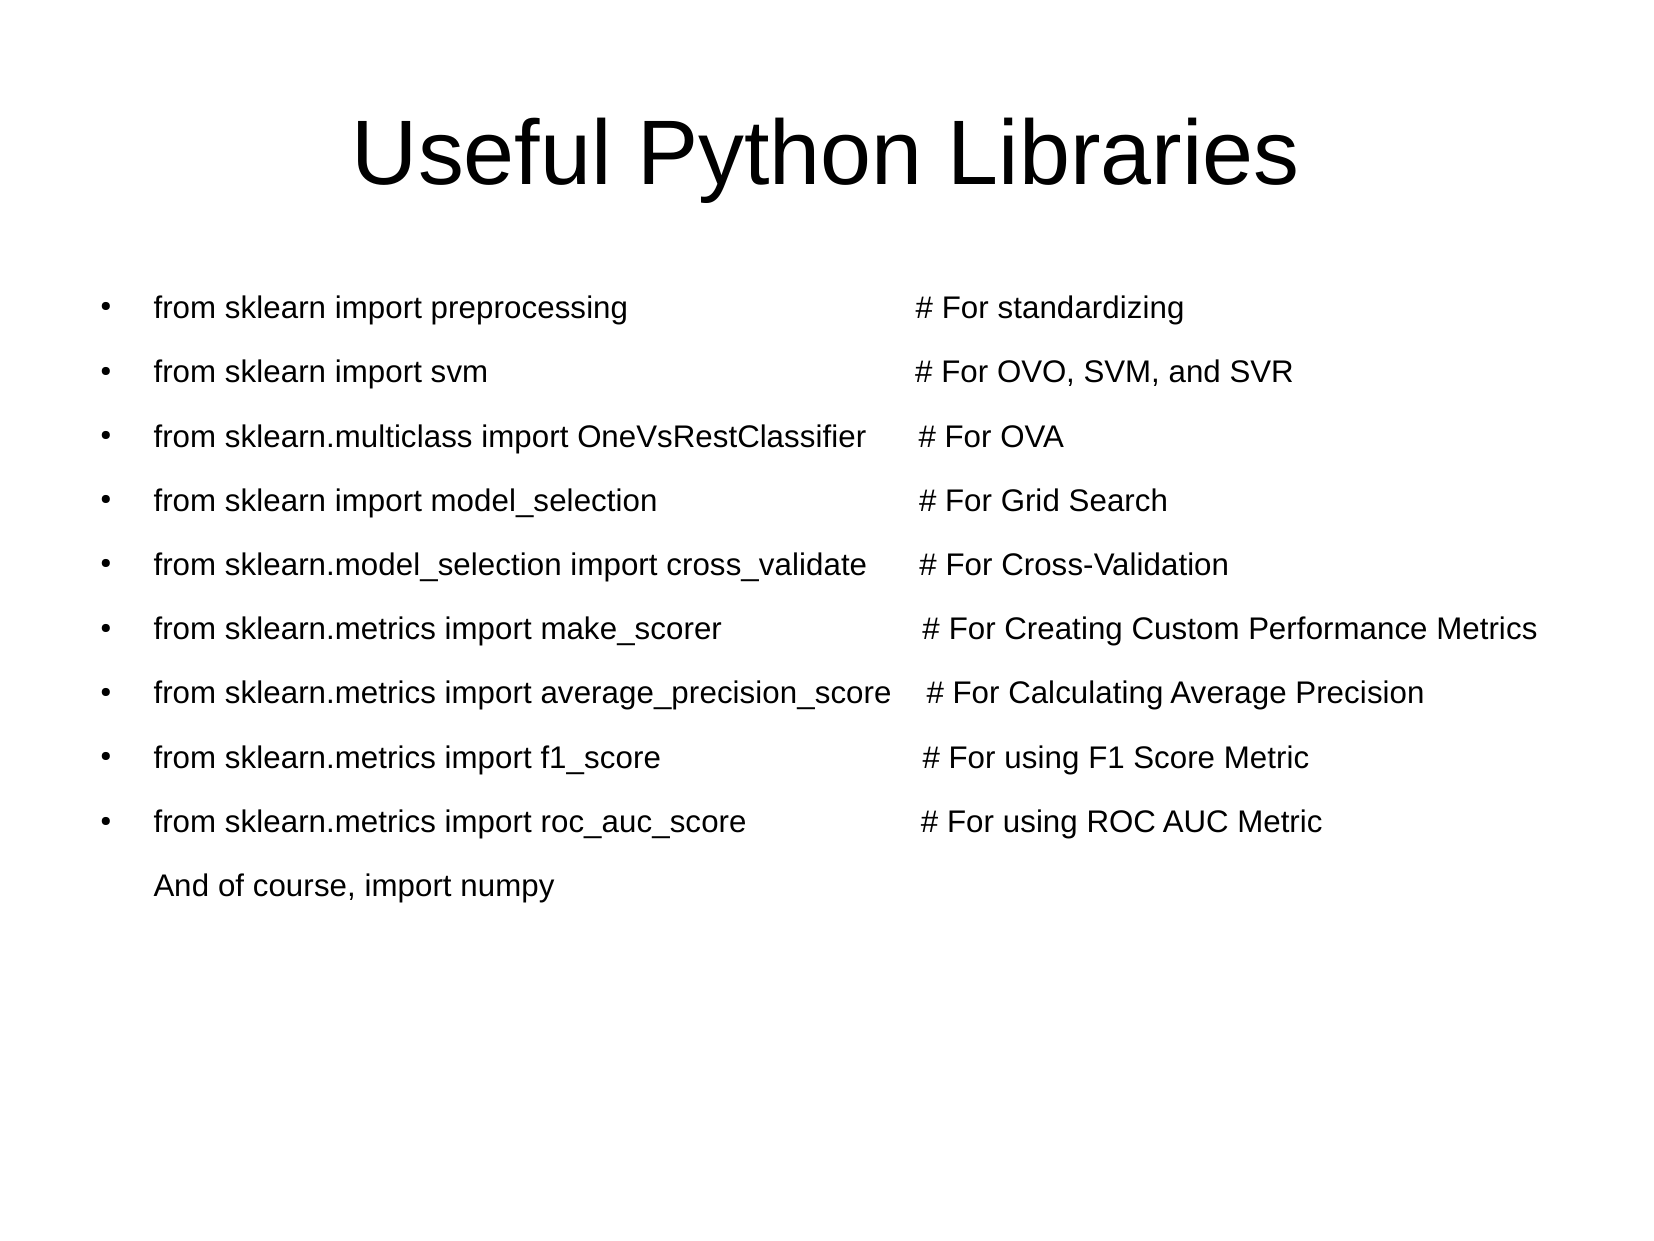

# Useful Python Libraries
from sklearn import preprocessing # For standardizing
from sklearn import svm # For OVO, SVM, and SVR
from sklearn.multiclass import OneVsRestClassifier # For OVA
from sklearn import model_selection # For Grid Search
from sklearn.model_selection import cross_validate # For Cross-Validation
from sklearn.metrics import make_scorer # For Creating Custom Performance Metrics
from sklearn.metrics import average_precision_score # For Calculating Average Precision
from sklearn.metrics import f1_score # For using F1 Score Metric
from sklearn.metrics import roc_auc_score # For using ROC AUC Metric
And of course, import numpy